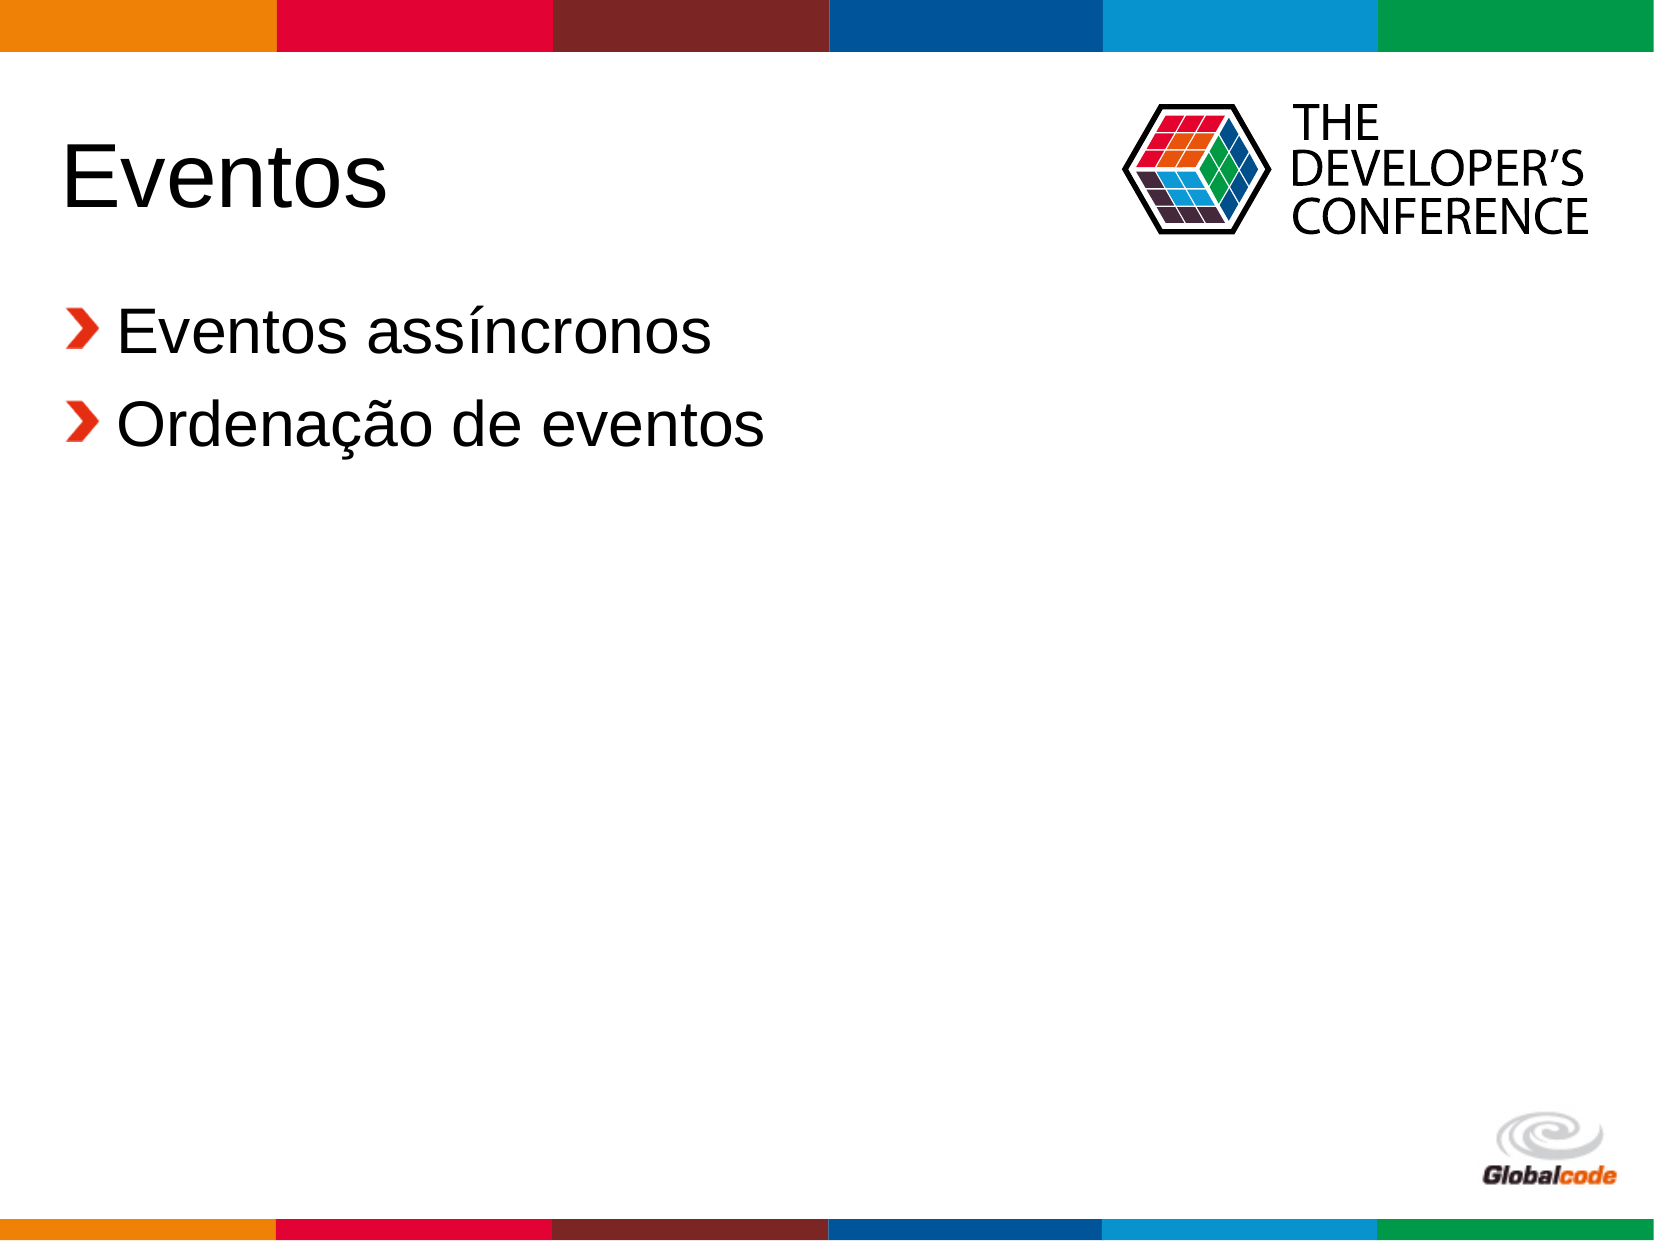

# Eventos
Eventos assíncronos
Ordenação de eventos